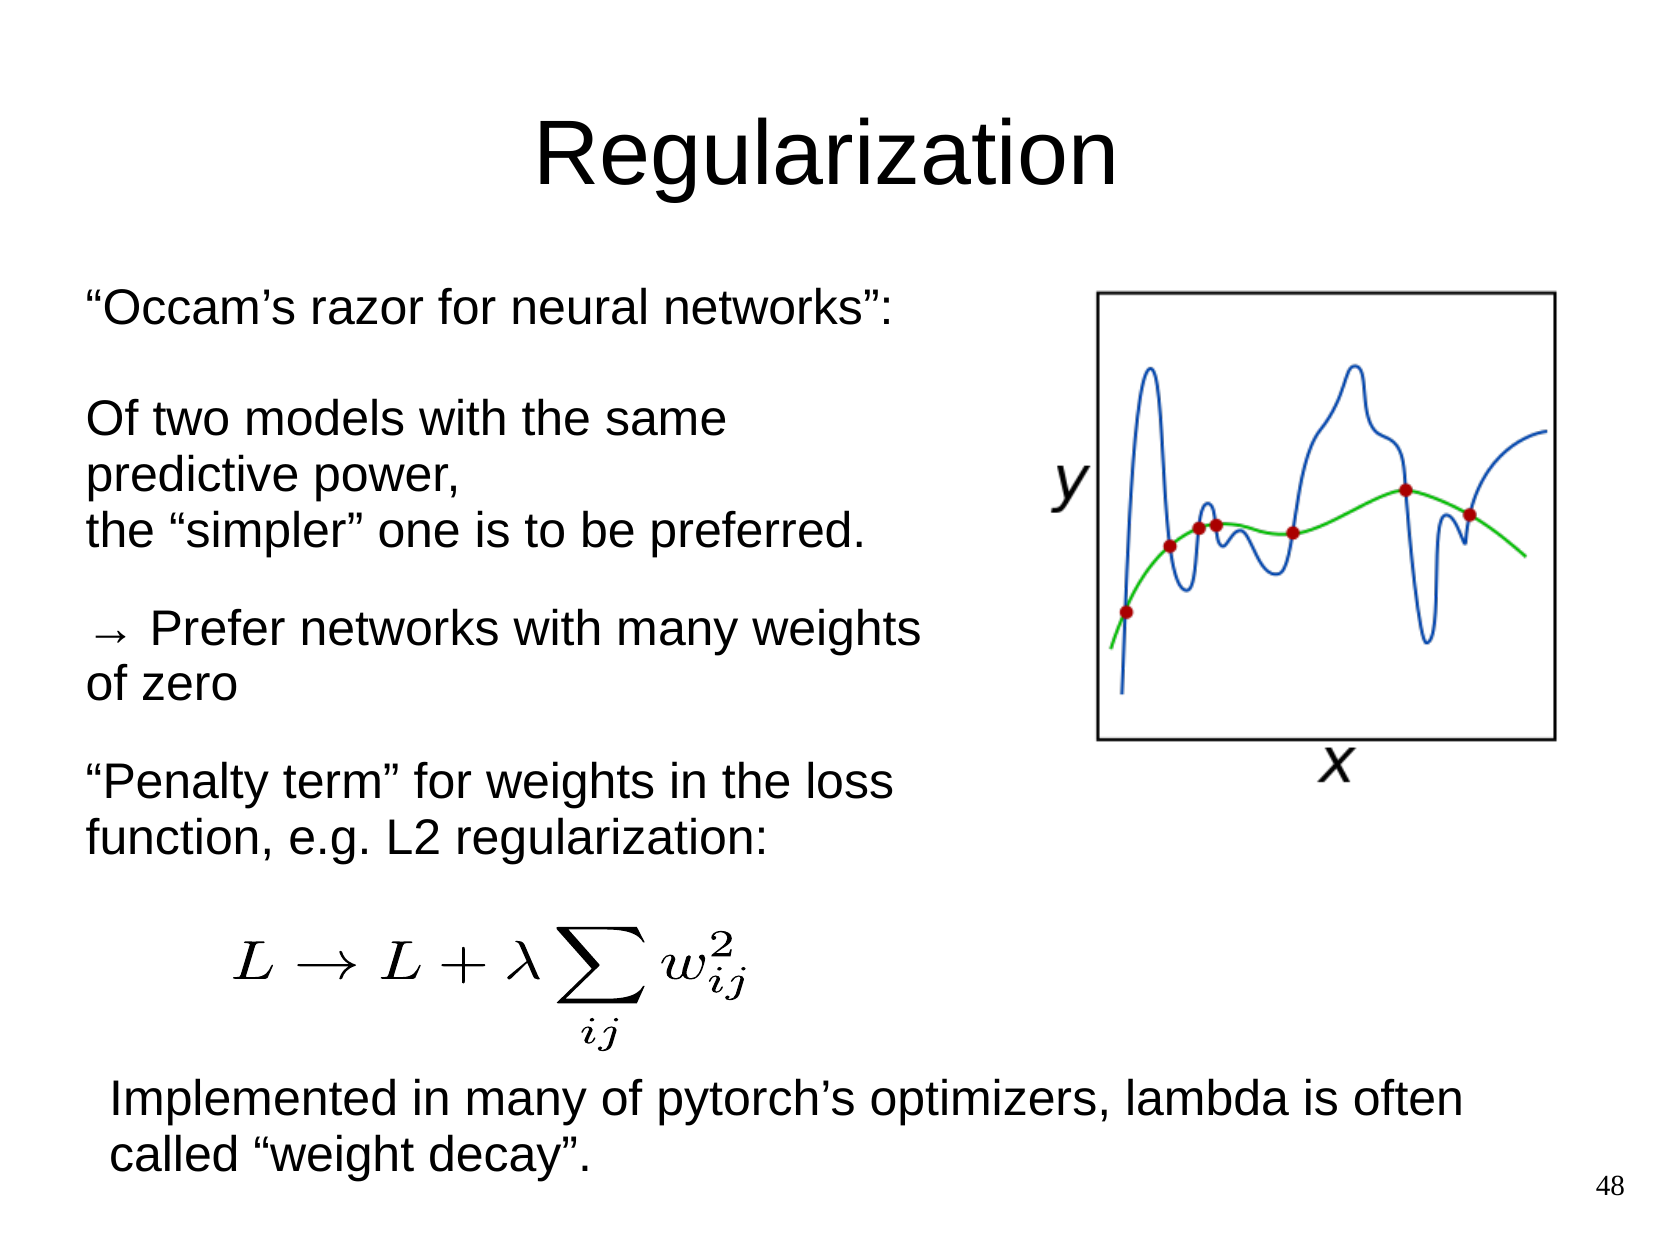

# Regularization
“Occam’s razor for neural networks”:
Of two models with the same predictive power,
the “simpler” one is to be preferred.
→ Prefer networks with many weights of zero
“Penalty term” for weights in the loss function, e.g. L2 regularization:
Implemented in many of pytorch’s optimizers, lambda is often called “weight decay”.
48